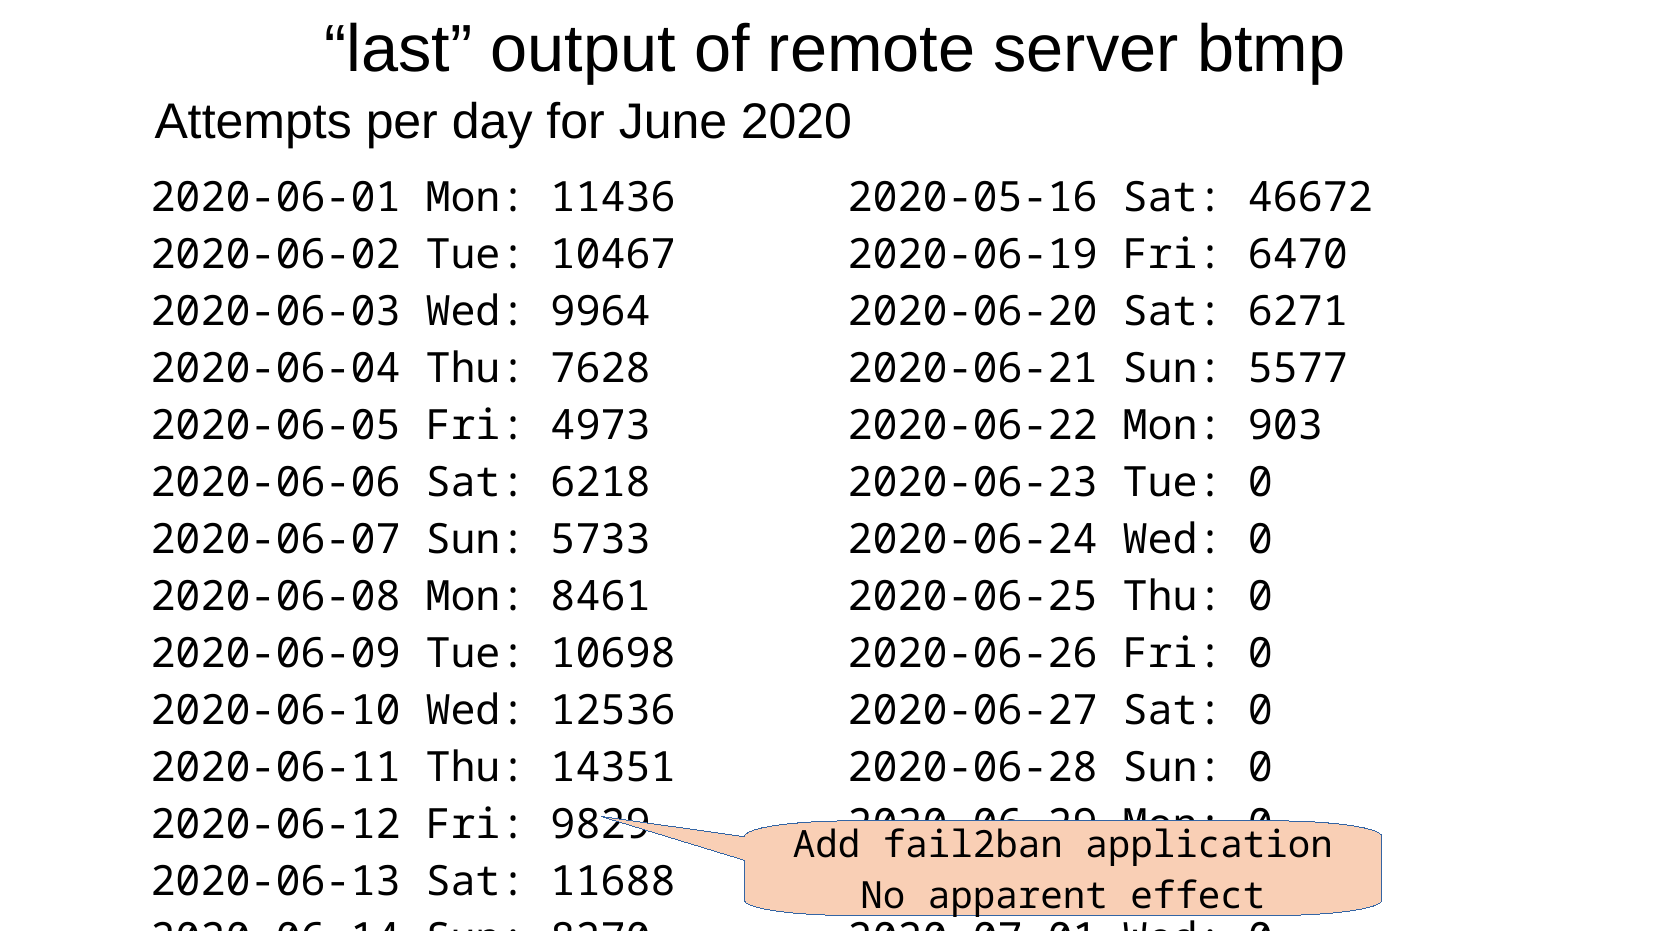

# “last” output of remote server btmp
Attempts per day for June 2020
2020-06-01 Mon: 11436
2020-06-02 Tue: 10467
2020-06-03 Wed: 9964
2020-06-04 Thu: 7628
2020-06-05 Fri: 4973
2020-06-06 Sat: 6218
2020-06-07 Sun: 5733
2020-06-08 Mon: 8461
2020-06-09 Tue: 10698
2020-06-10 Wed: 12536
2020-06-11 Thu: 14351
2020-06-12 Fri: 9829
2020-06-13 Sat: 11688
2020-06-14 Sun: 8270
2020-06-15 Mon: 9639
2020-06-16 Tue: 15535
2020-06-17 Wed: 10471
2020-06-18 Thu: 13654
2020-05-16 Sat: 46672
2020-06-19 Fri: 6470
2020-06-20 Sat: 6271
2020-06-21 Sun: 5577
2020-06-22 Mon: 903
2020-06-23 Tue: 0
2020-06-24 Wed: 0
2020-06-25 Thu: 0
2020-06-26 Fri: 0
2020-06-27 Sat: 0
2020-06-28 Sun: 0
2020-06-29 Mon: 0
2020-06-30 Tue: 0
2020-07-01 Wed: 0
2020-07-02 Thu: 0
Add fail2ban application
No apparent effect